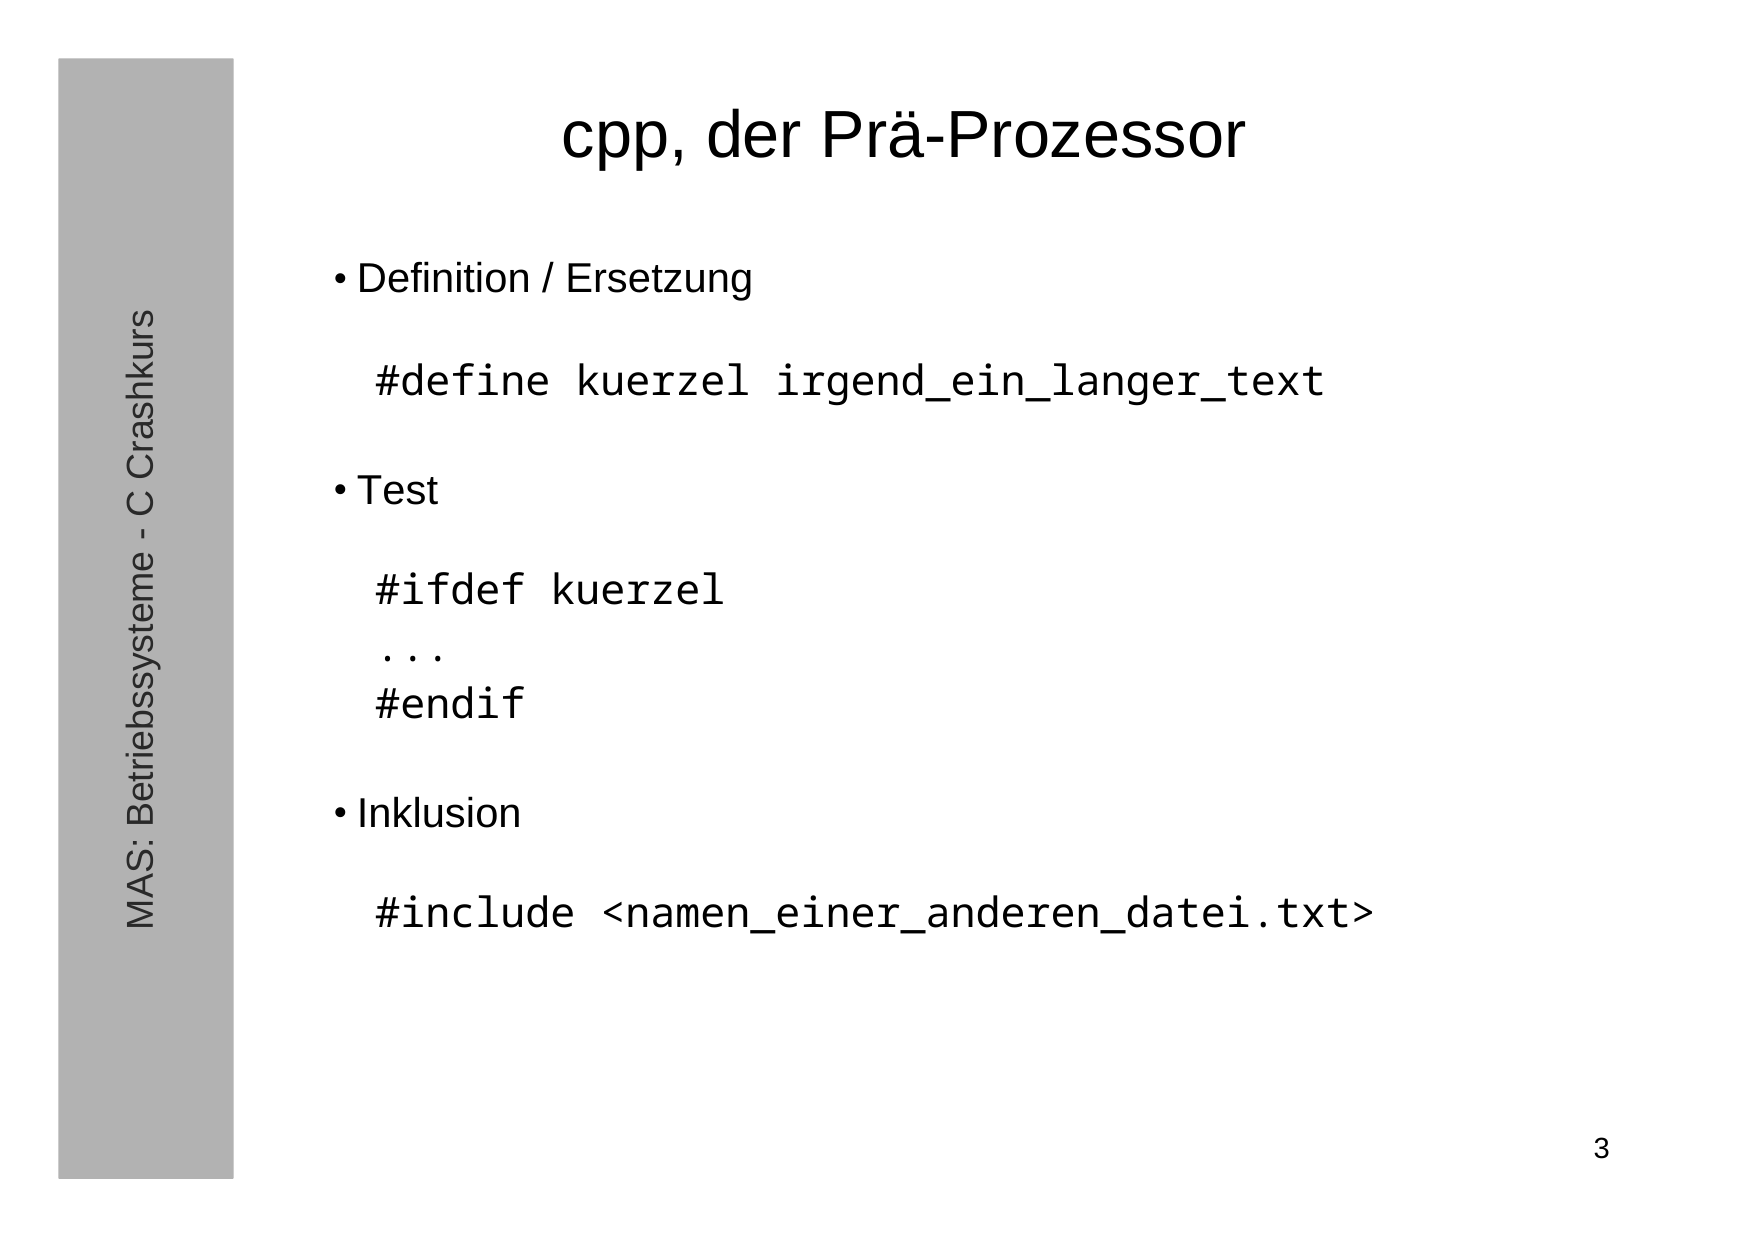

cpp, der Prä-Prozessor
Definition / Ersetzung
#define kuerzel irgend_ein_langer_text
Test
#ifdef kuerzel
...
#endif
Inklusion
#include <namen_einer_anderen_datei.txt>
MAS: Betriebssysteme - C Crashkurs